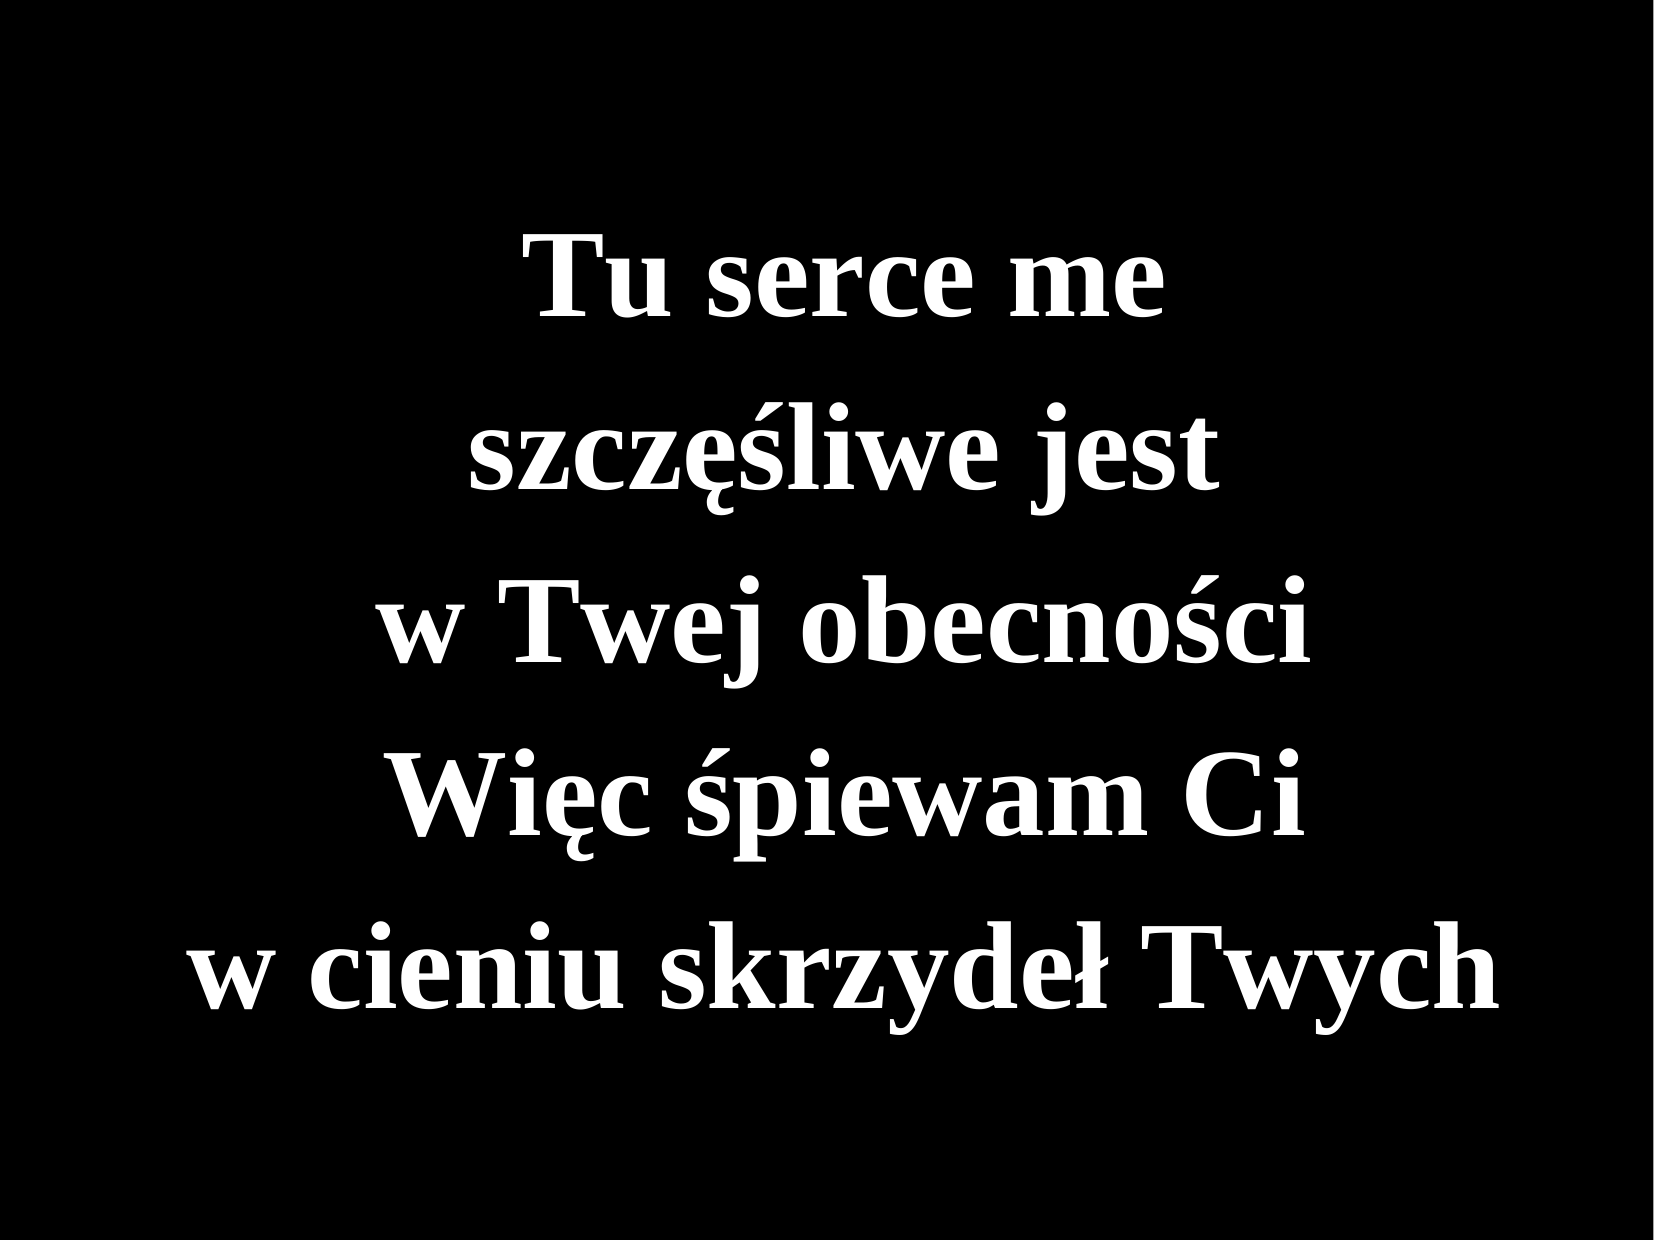

# Tu serce me
ppp
szczęśliwe jest
ppp
w Twej obecności
ppp
Więc śpiewam Ci
ppp
w cieniu skrzydeł Twych